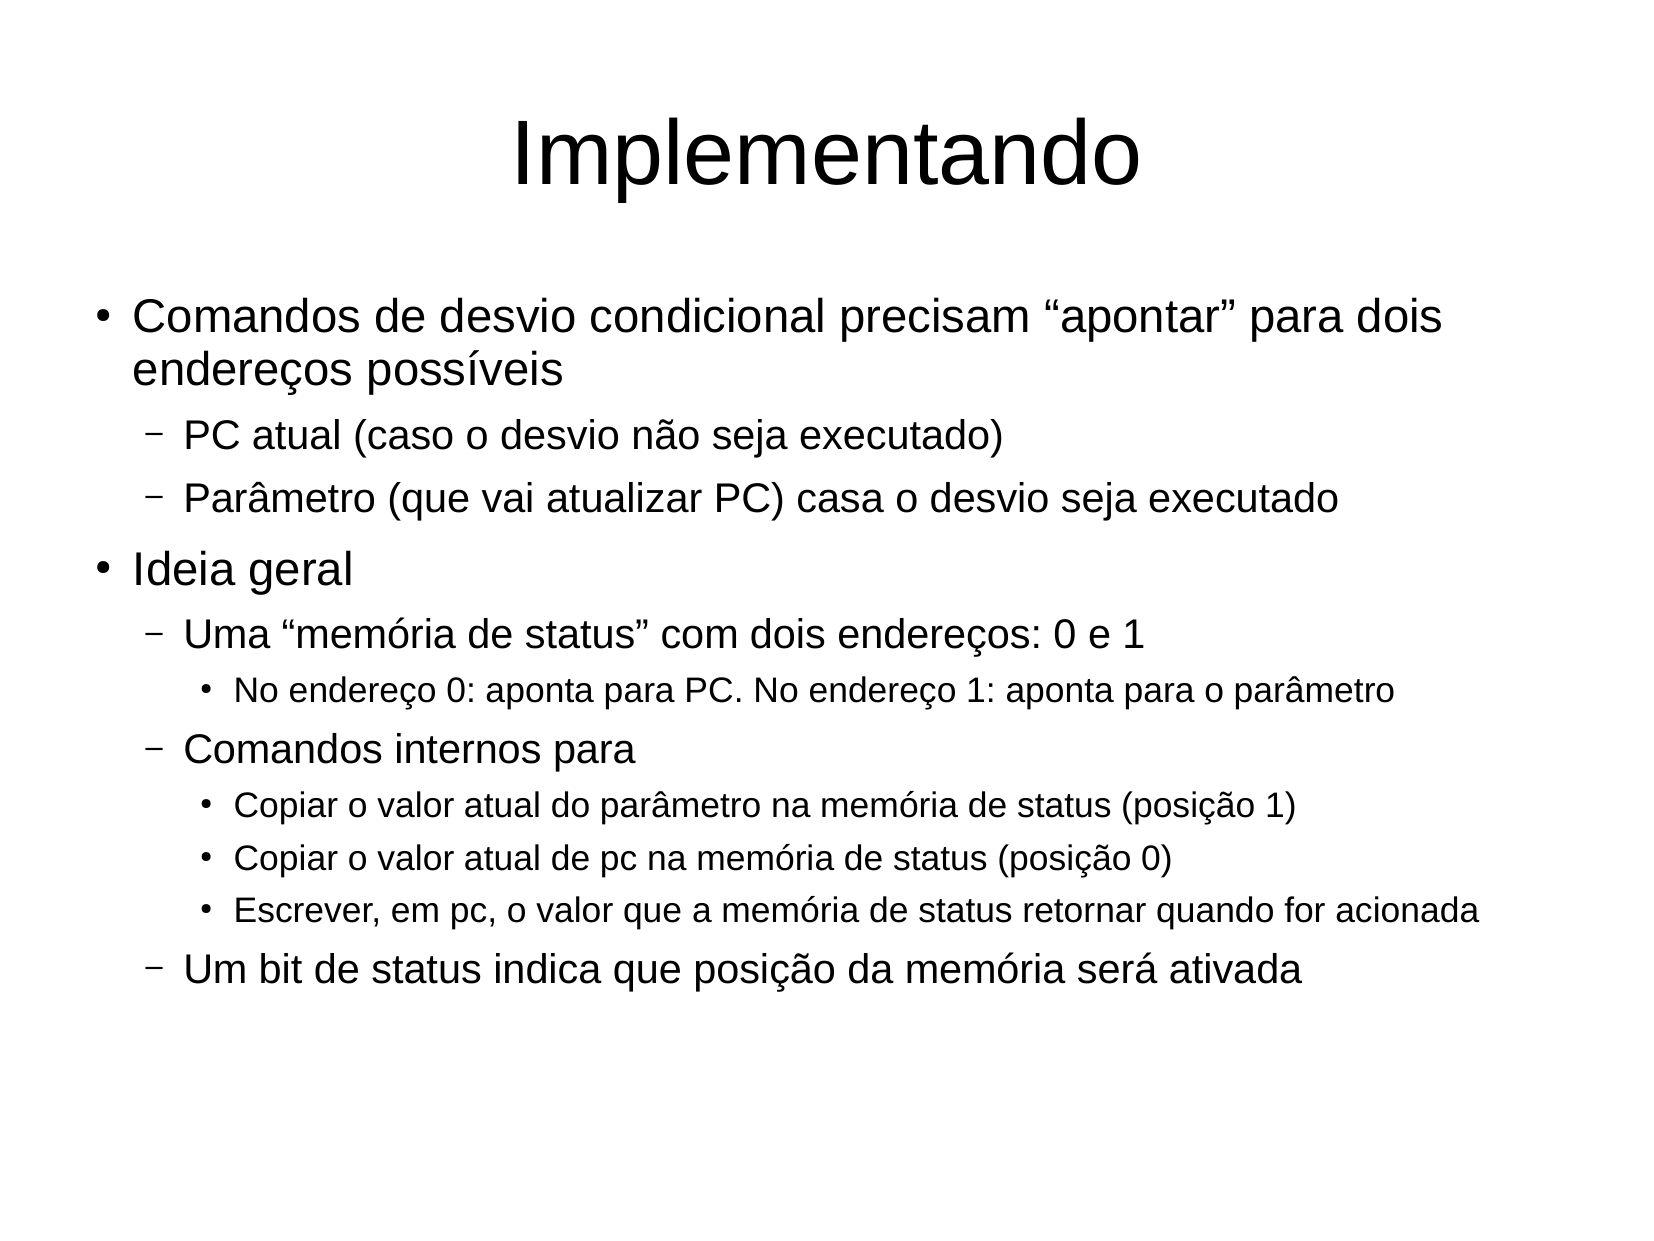

# Implementando
Comandos de desvio condicional precisam “apontar” para dois endereços possíveis
PC atual (caso o desvio não seja executado)
Parâmetro (que vai atualizar PC) casa o desvio seja executado
Ideia geral
Uma “memória de status” com dois endereços: 0 e 1
No endereço 0: aponta para PC. No endereço 1: aponta para o parâmetro
Comandos internos para
Copiar o valor atual do parâmetro na memória de status (posição 1)
Copiar o valor atual de pc na memória de status (posição 0)
Escrever, em pc, o valor que a memória de status retornar quando for acionada
Um bit de status indica que posição da memória será ativada